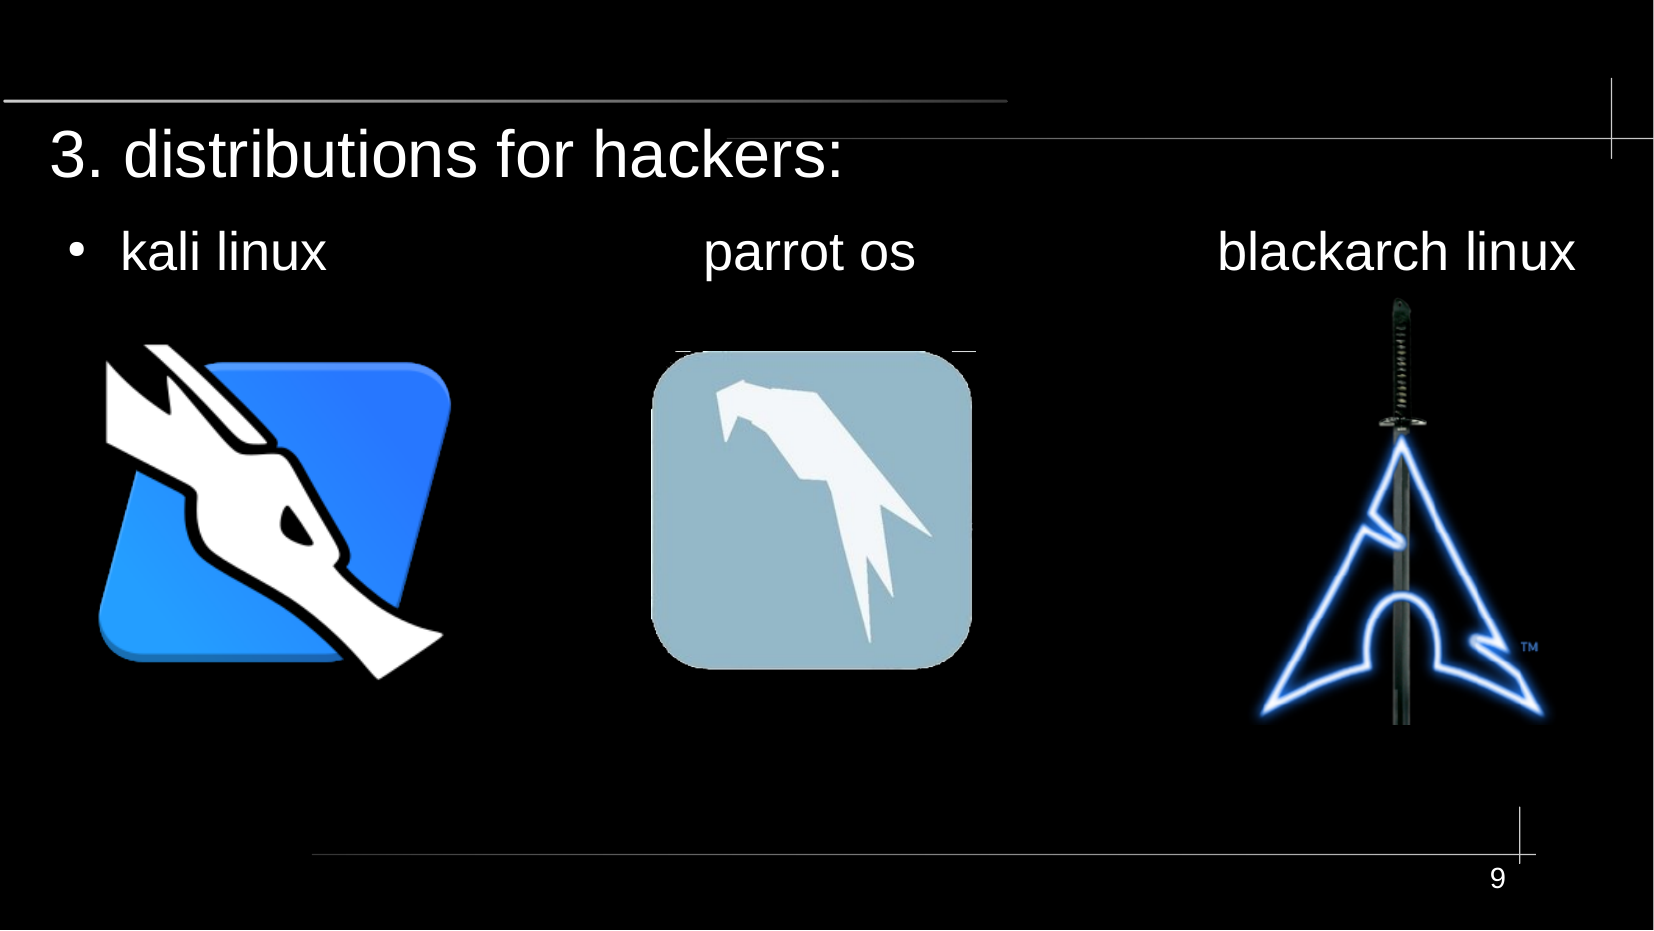

# 3. distributions for hackers:
kali linux parrot os blackarch linux
9